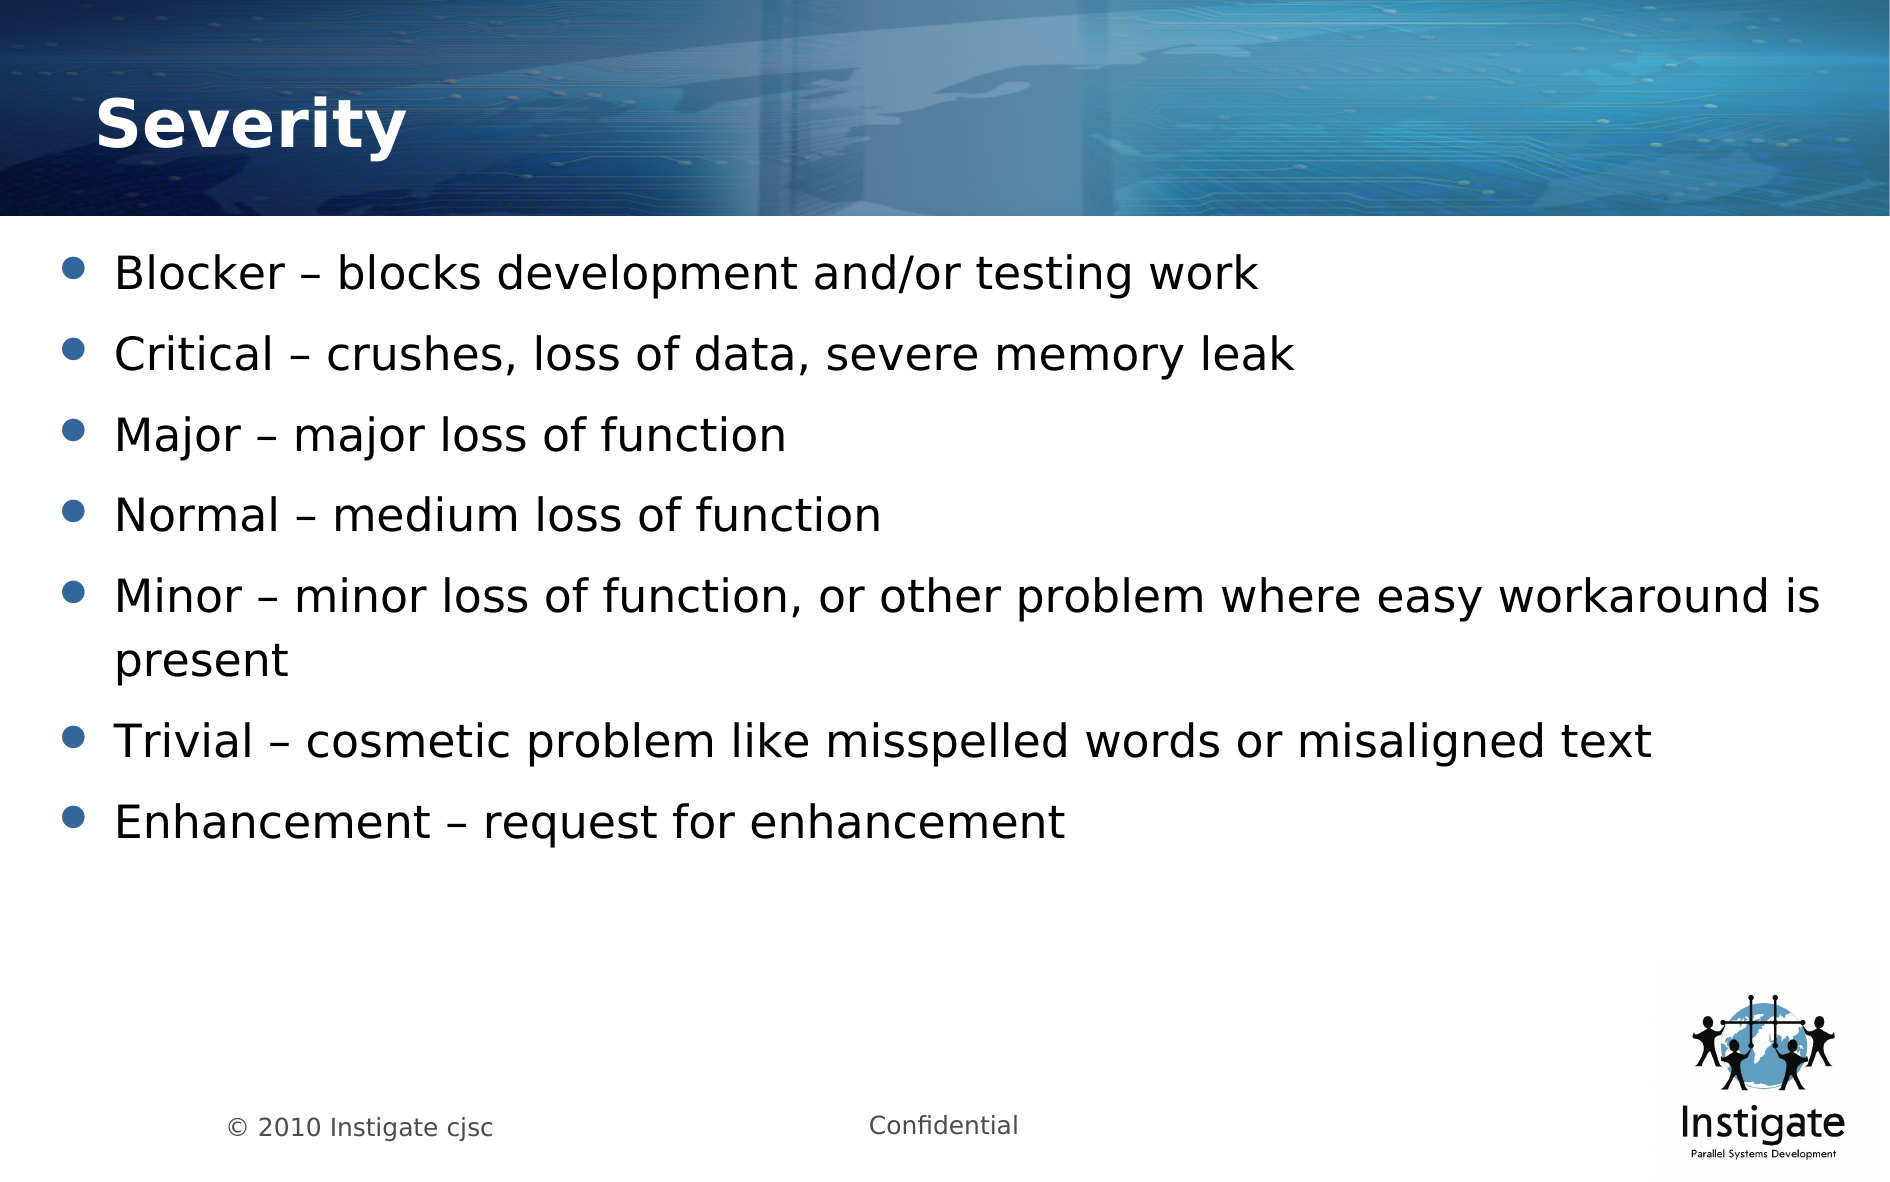

# Severity
Blocker – blocks development and/or testing work
Critical – crushes, loss of data, severe memory leak
Major – major loss of function
Normal – medium loss of function
Minor – minor loss of function, or other problem where easy workaround is present
Trivial – cosmetic problem like misspelled words or misaligned text
Enhancement – request for enhancement